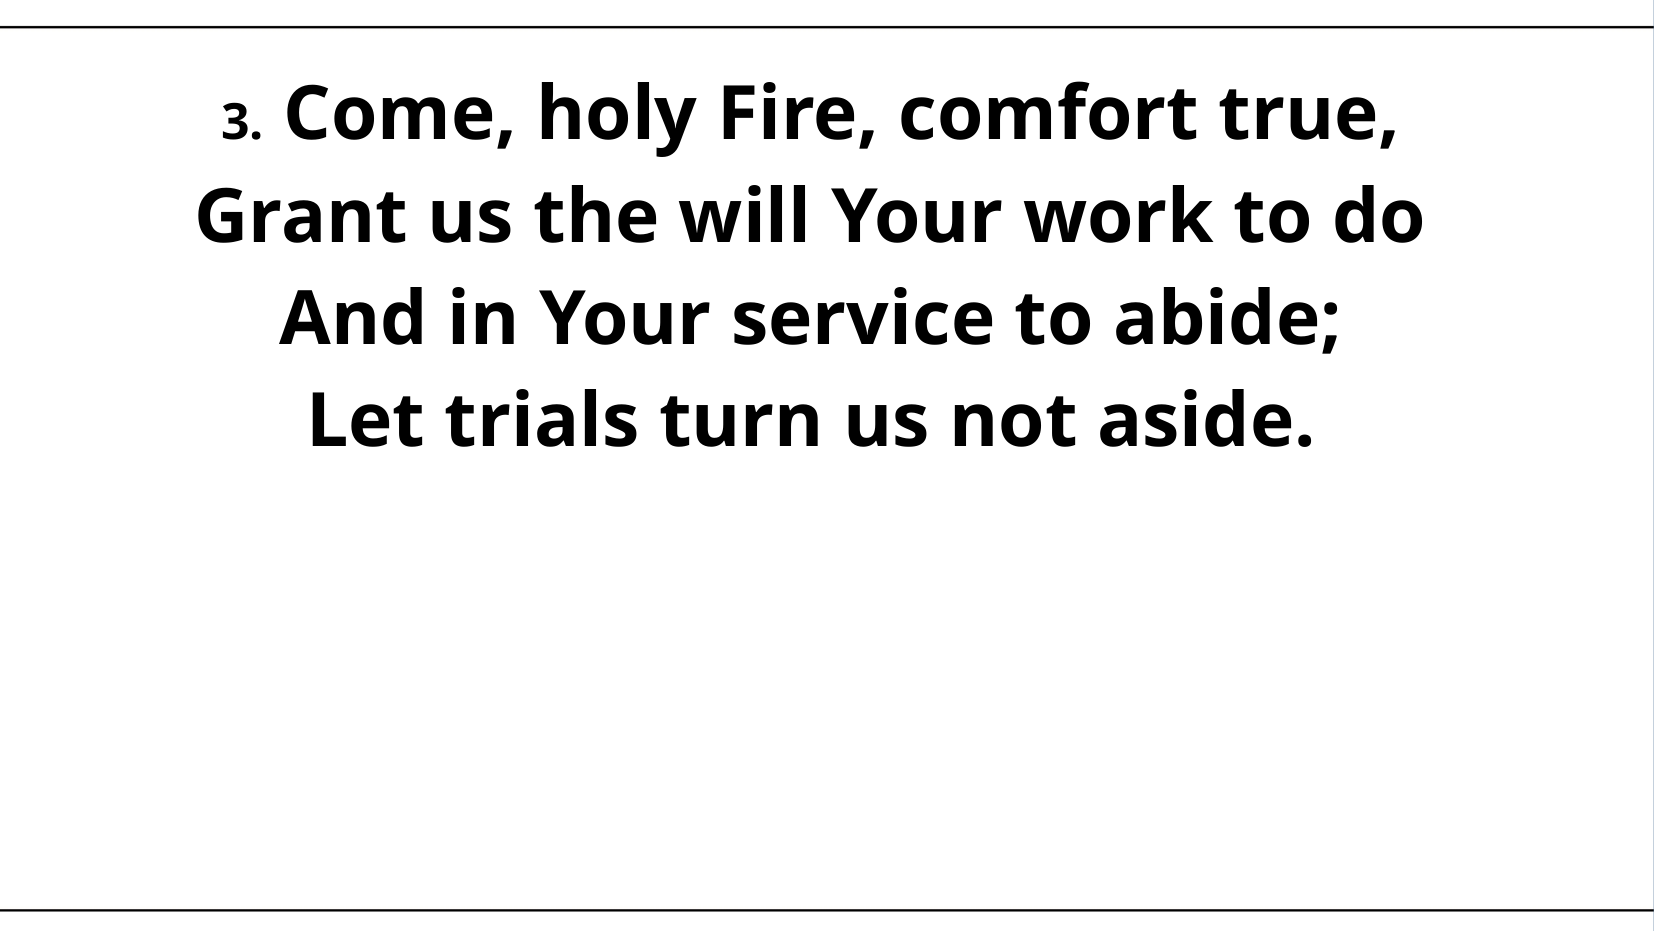

3. Come, holy Fire, comfort true,
Grant us the will Your work to do
And in Your service to abide;
Let trials turn us not aside.